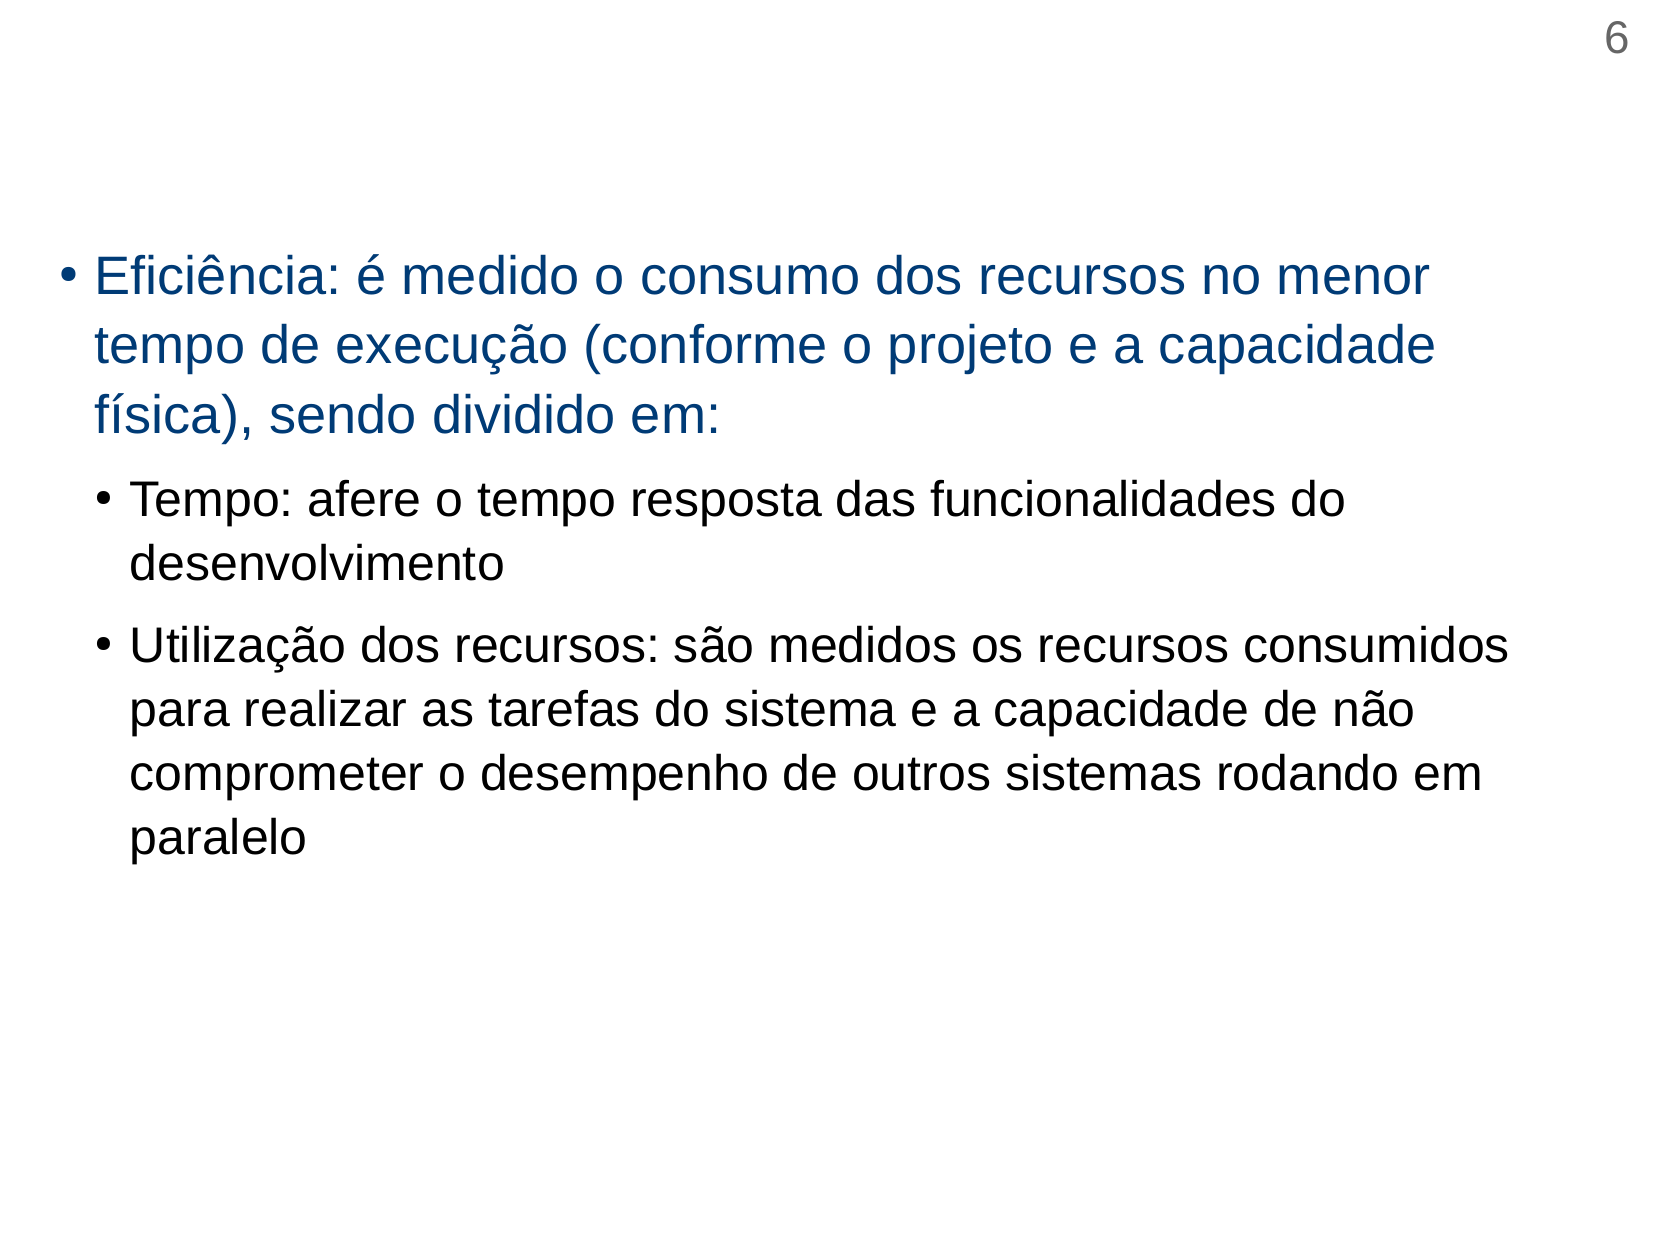

6
#
Eficiência: é medido o consumo dos recursos no menor tempo de execução (conforme o projeto e a capacidade física), sendo dividido em:
Tempo: afere o tempo resposta das funcionalidades do desenvolvimento
Utilização dos recursos: são medidos os recursos consumidos para realizar as tarefas do sistema e a capacidade de não comprometer o desempenho de outros sistemas rodando em paralelo